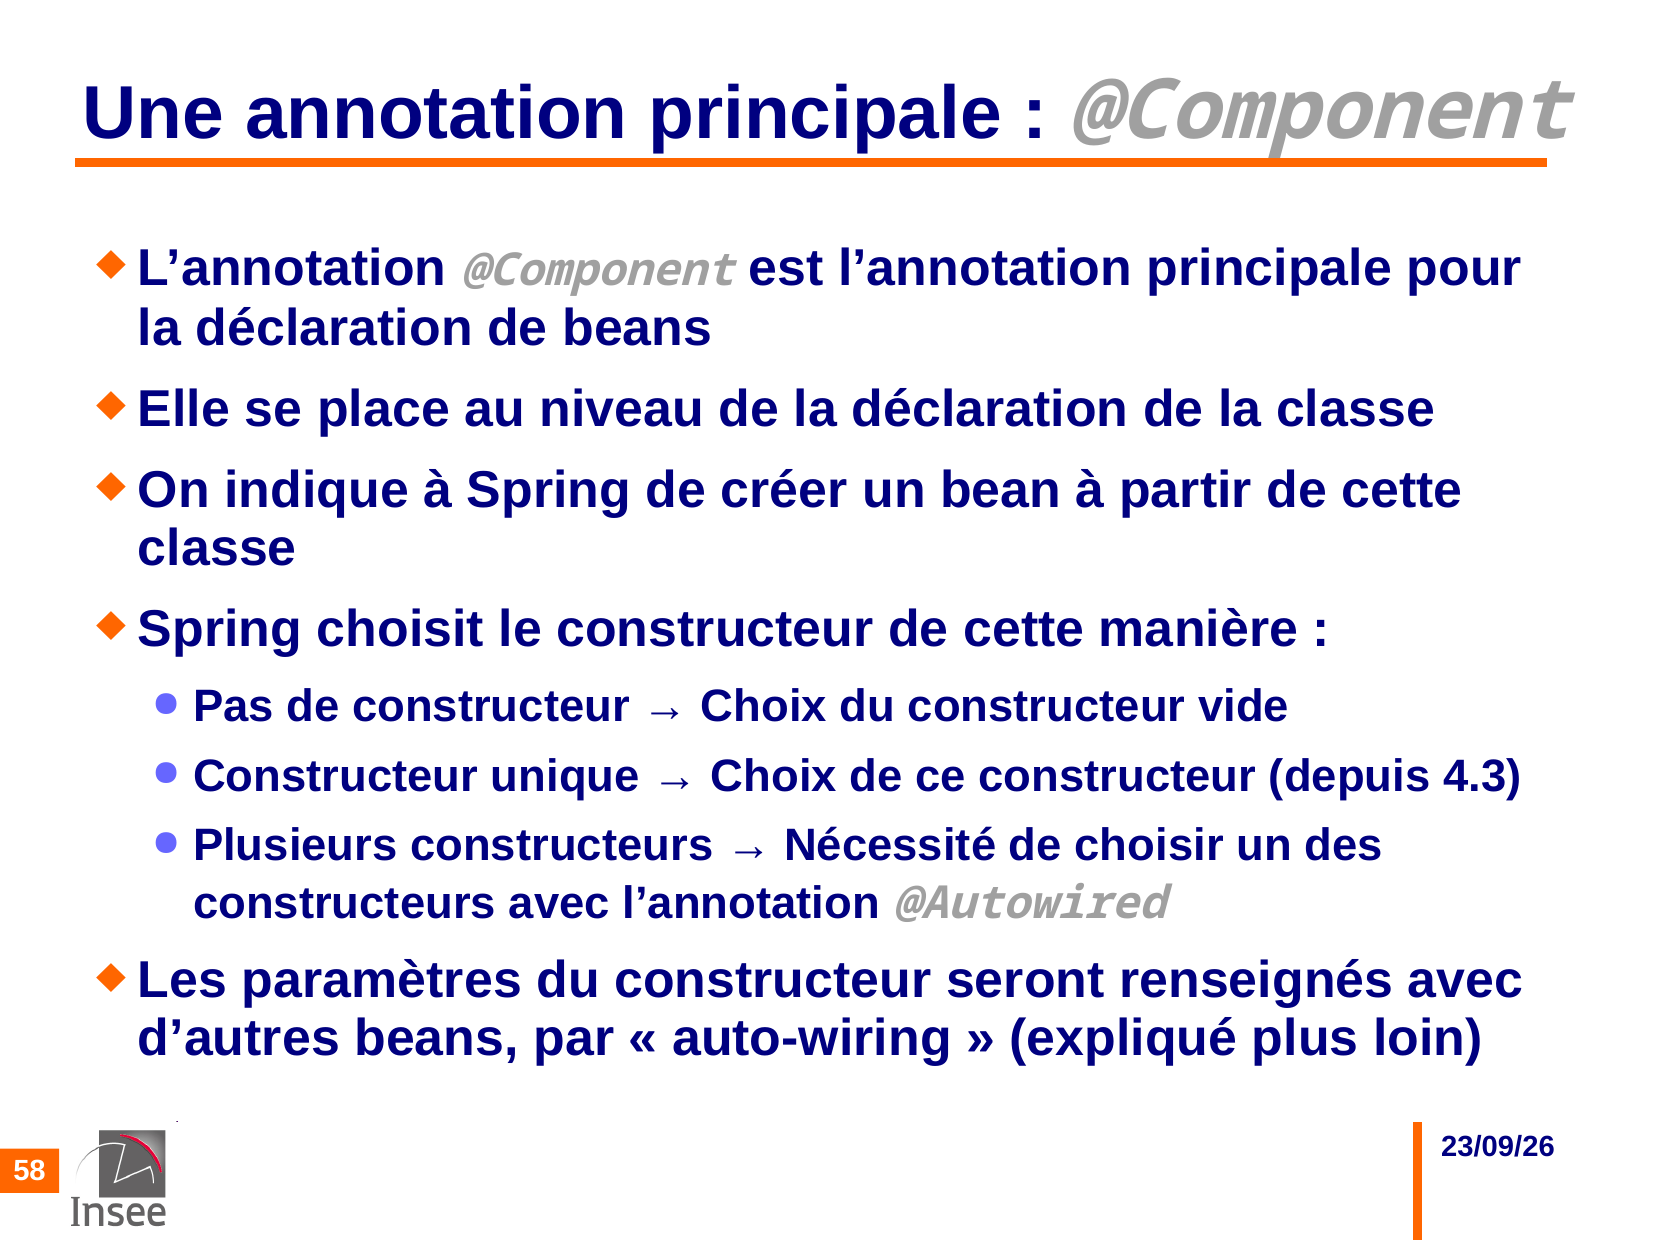

# Une annotation principale : @Component
L’annotation @Component est l’annotation principale pour la déclaration de beans
Elle se place au niveau de la déclaration de la classe
On indique à Spring de créer un bean à partir de cette classe
Spring choisit le constructeur de cette manière :
Pas de constructeur → Choix du constructeur vide
Constructeur unique → Choix de ce constructeur (depuis 4.3)
Plusieurs constructeurs → Nécessité de choisir un des constructeurs avec l’annotation @Autowired
Les paramètres du constructeur seront renseignés avec d’autres beans, par « auto-wiring » (expliqué plus loin)
58